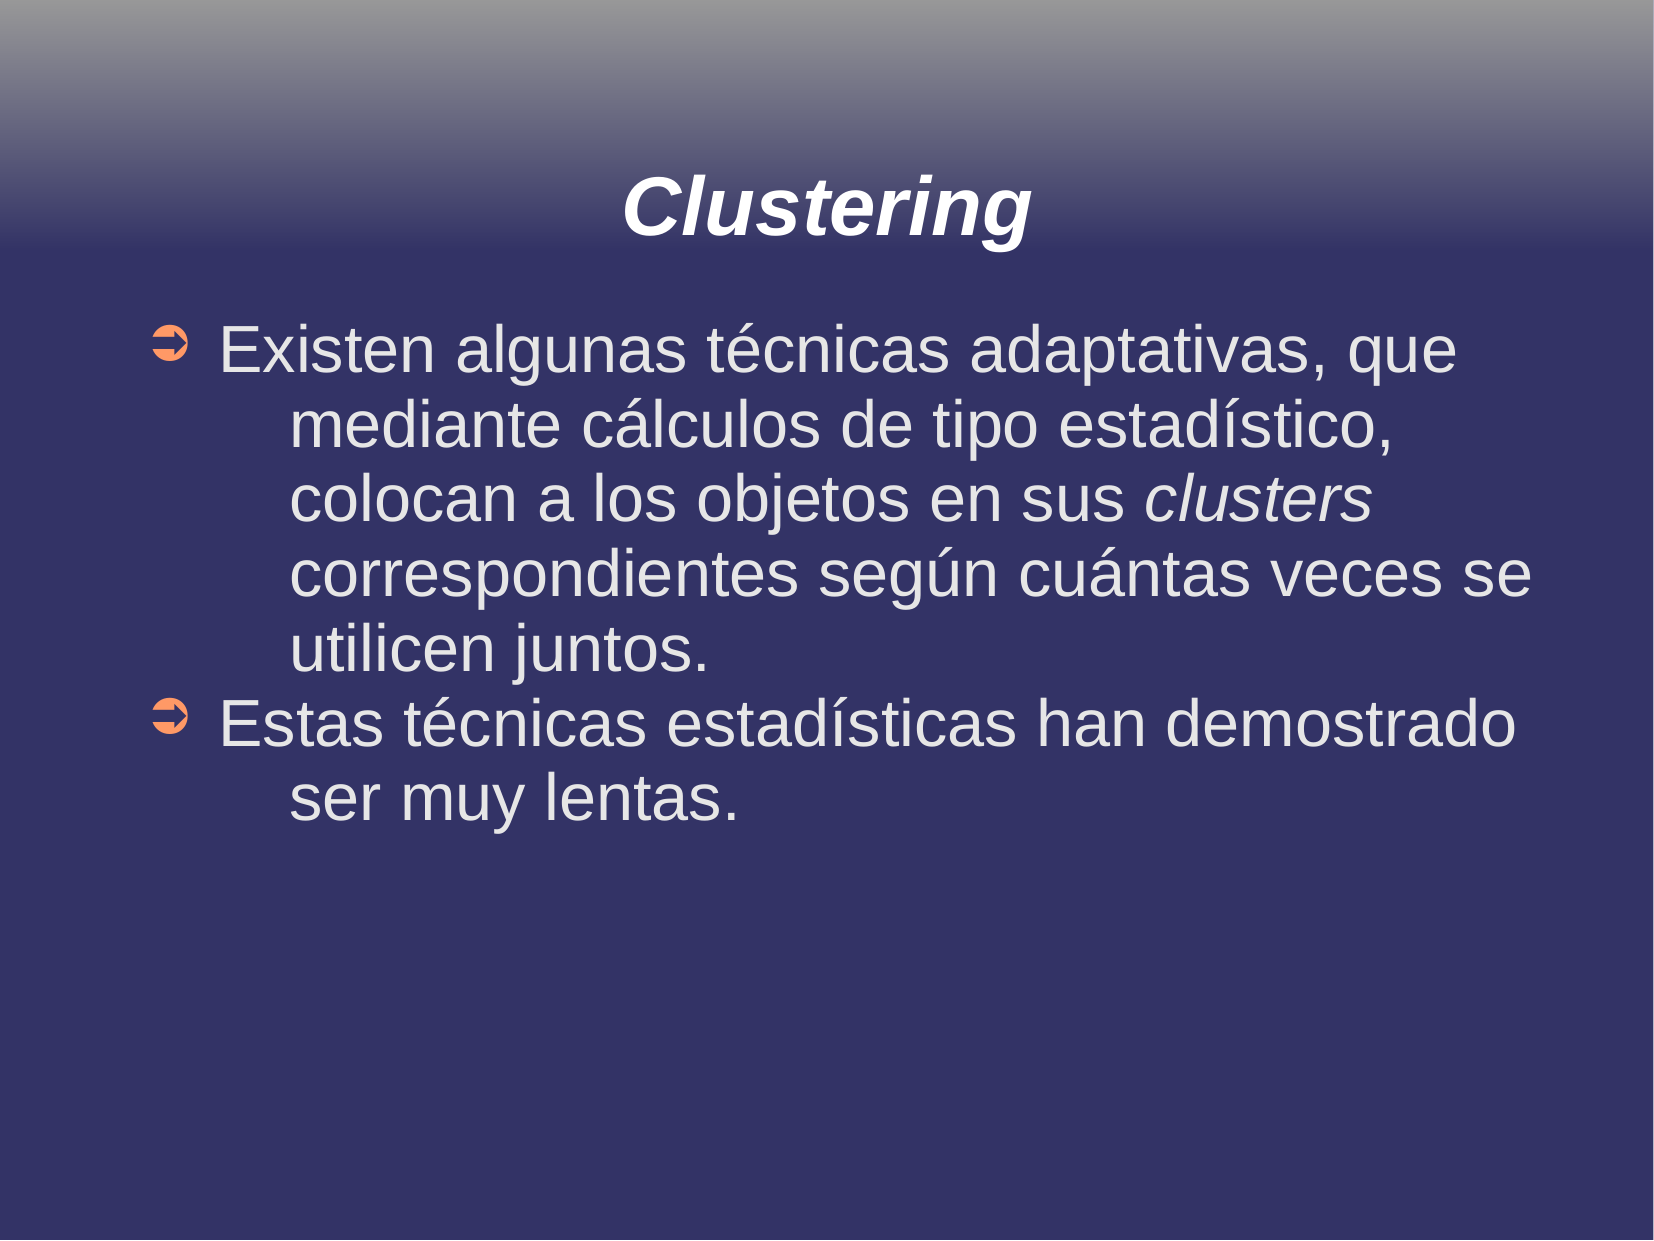

# Clustering
Existen algunas técnicas adaptativas, que mediante cálculos de tipo estadístico, colocan a los objetos en sus clusters correspondientes según cuántas veces se utilicen juntos.
Estas técnicas estadísticas han demostrado ser muy lentas.